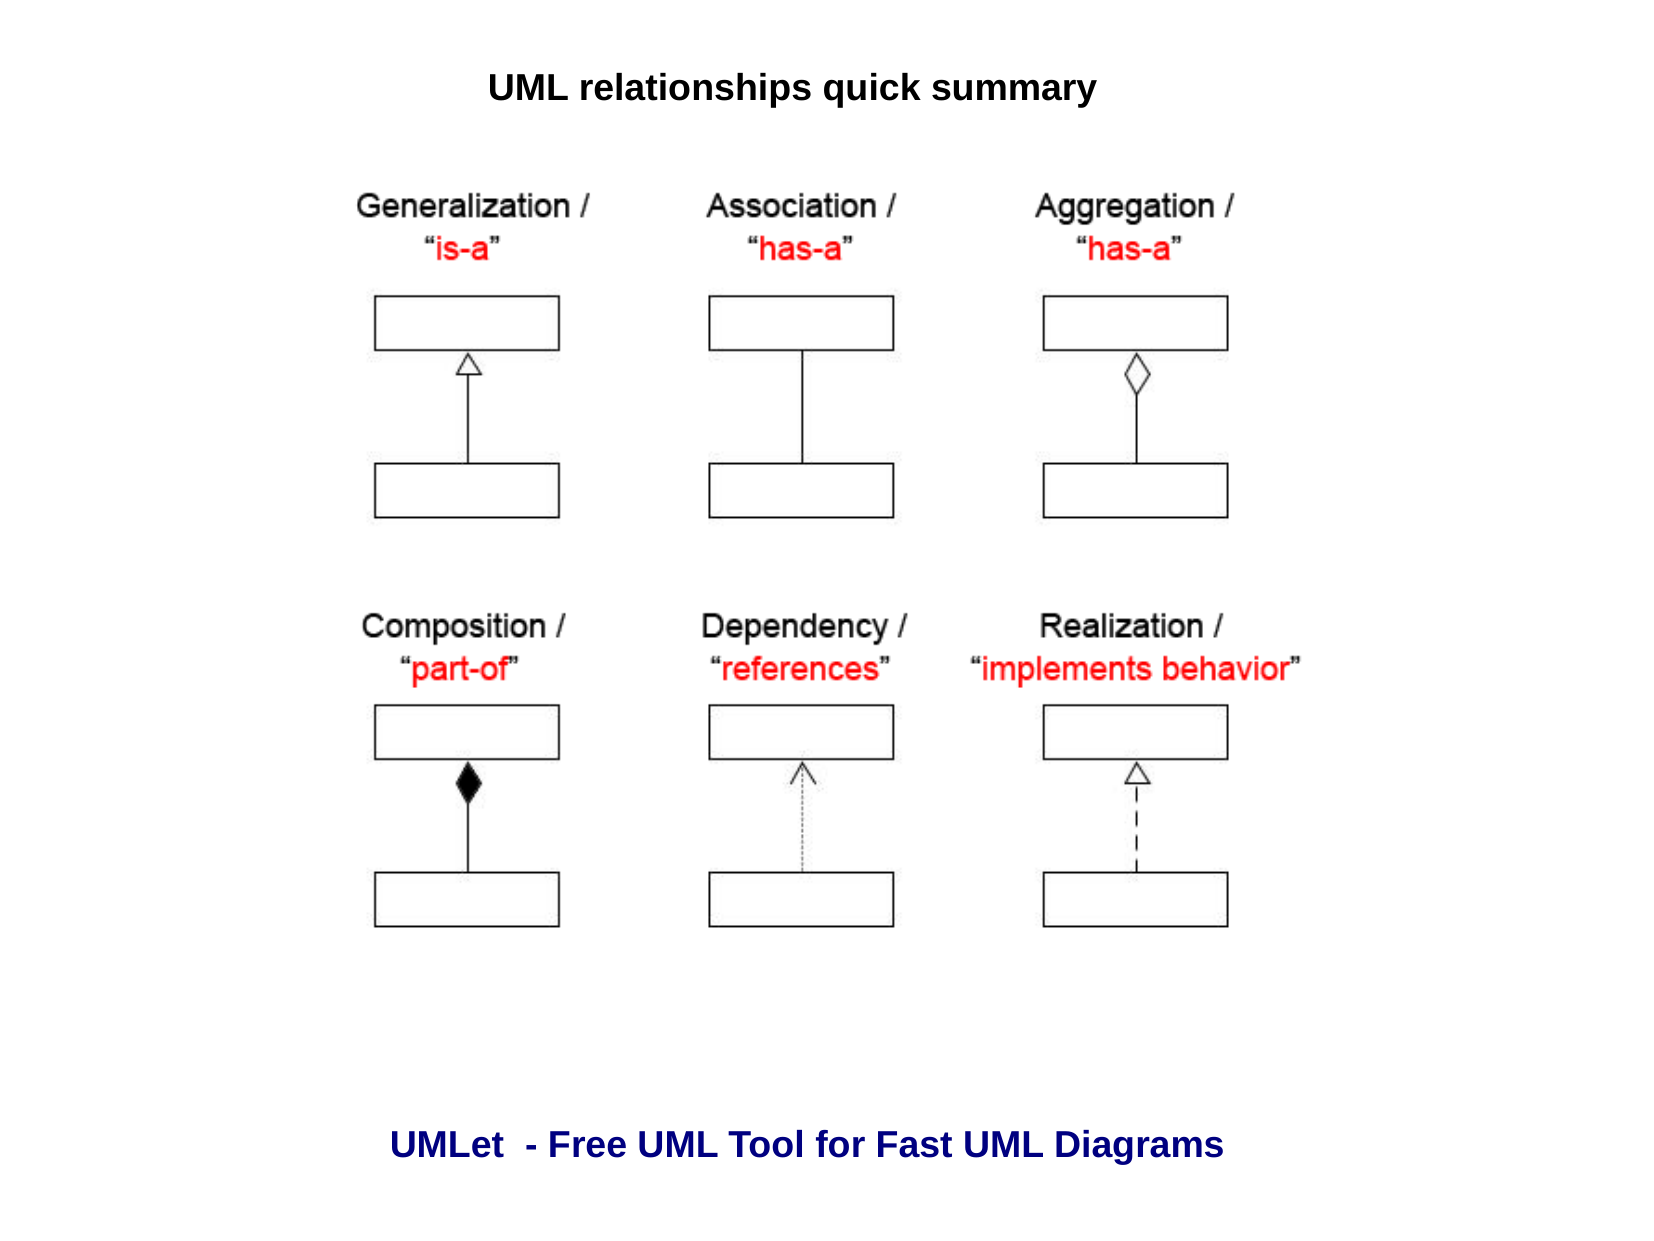

UML relationships quick summary
UMLet - Free UML Tool for Fast UML Diagrams